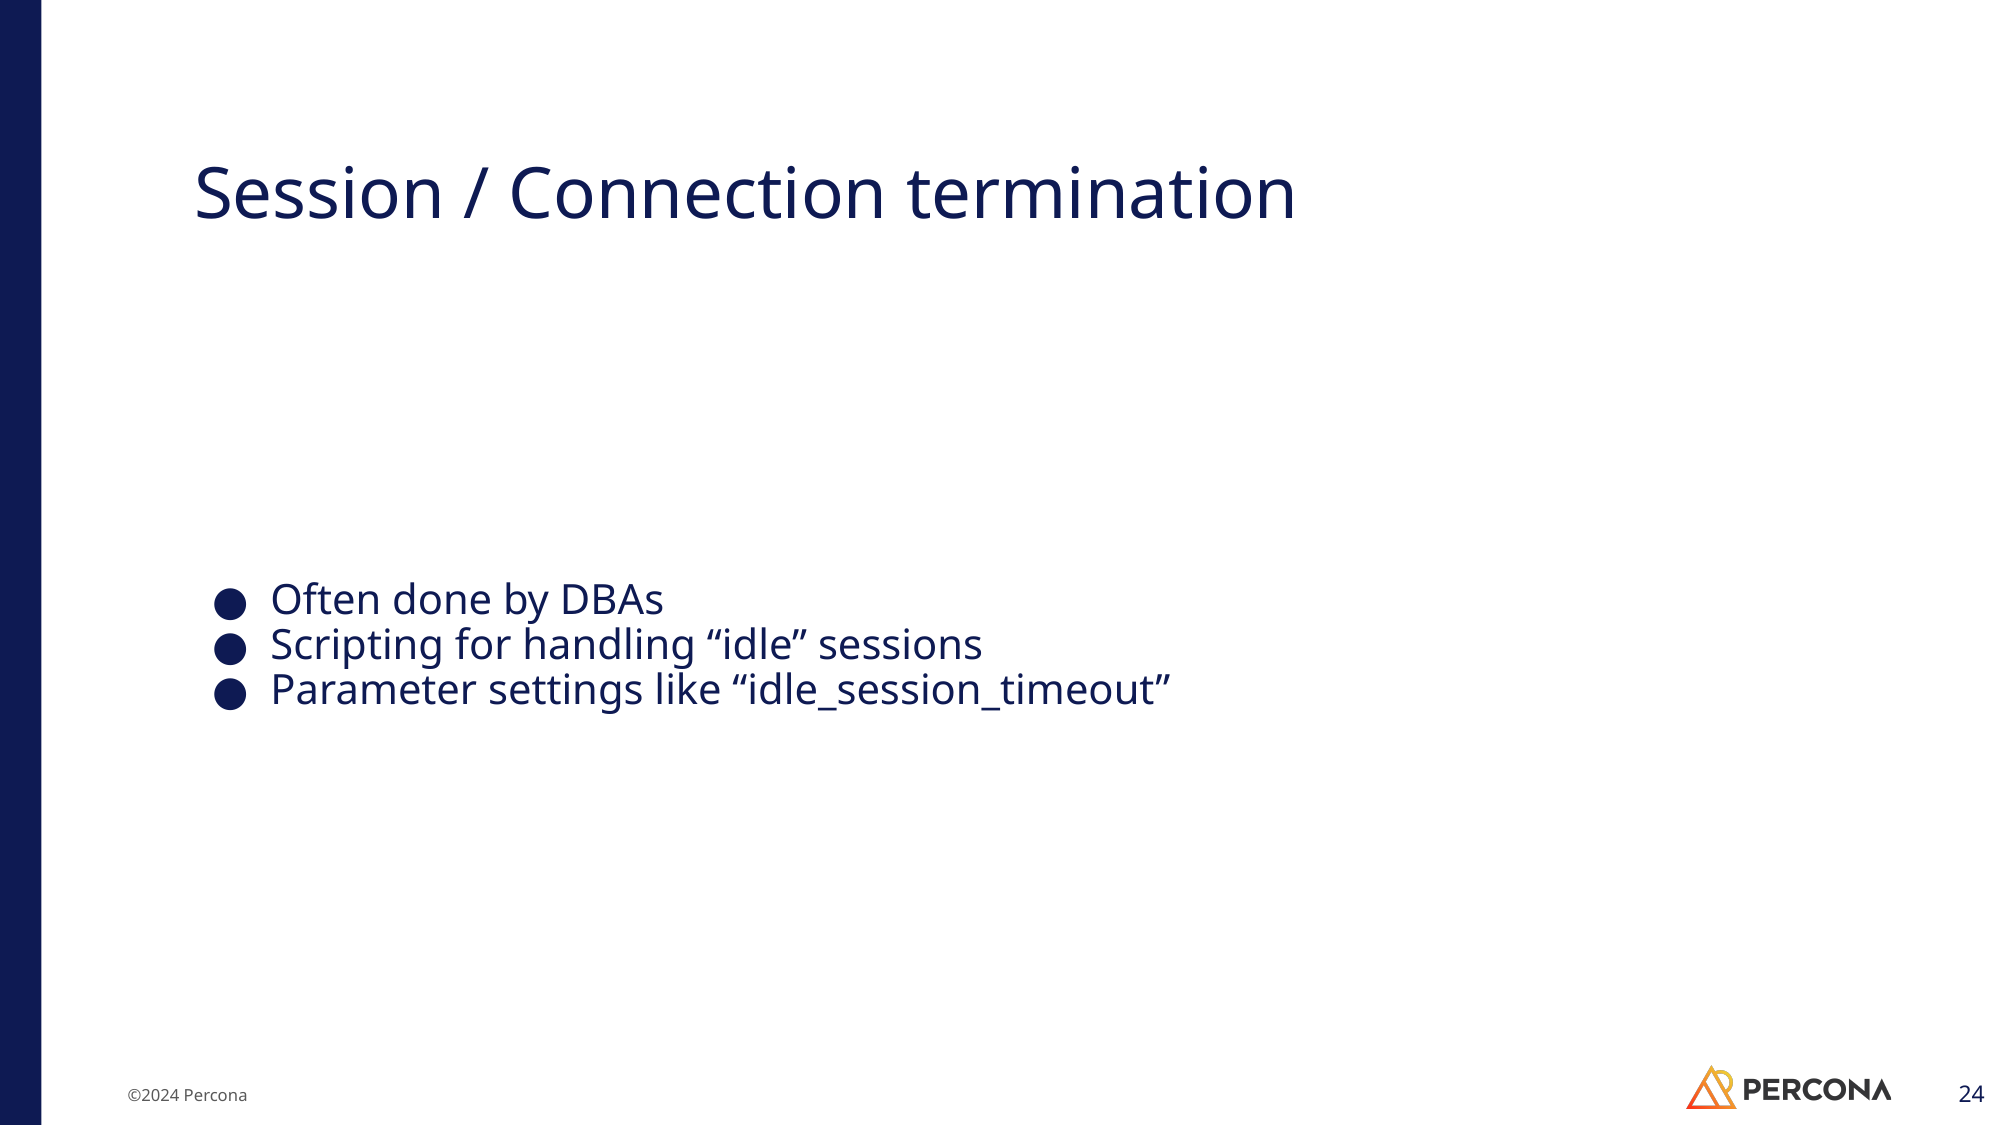

Session / Connection termination
# Often done by DBAs
Scripting for handling “idle” sessions
Parameter settings like “idle_session_timeout”